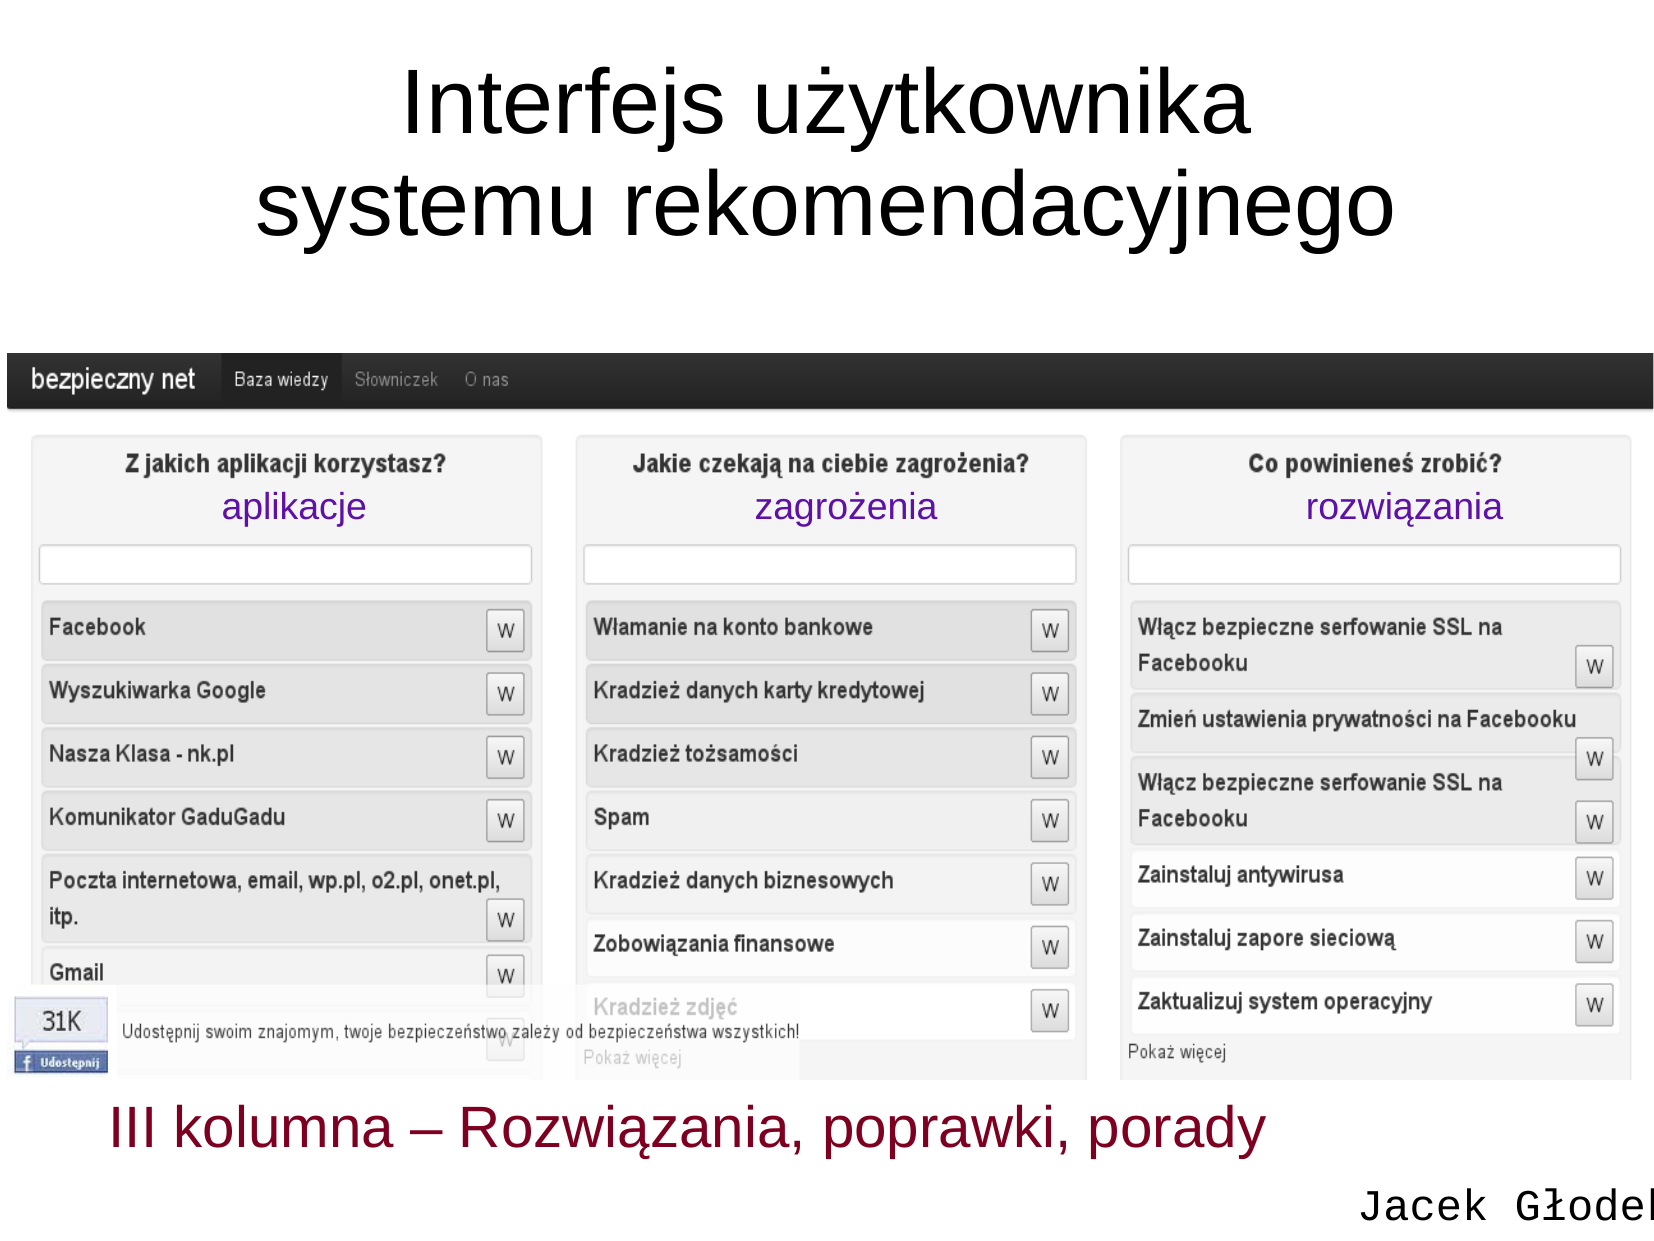

# Interfejs użytkownika systemu rekomendacyjnego
aplikacje
zagrożenia
rozwiązania
III kolumna – Rozwiązania, poprawki, porady
Jacek Głodek